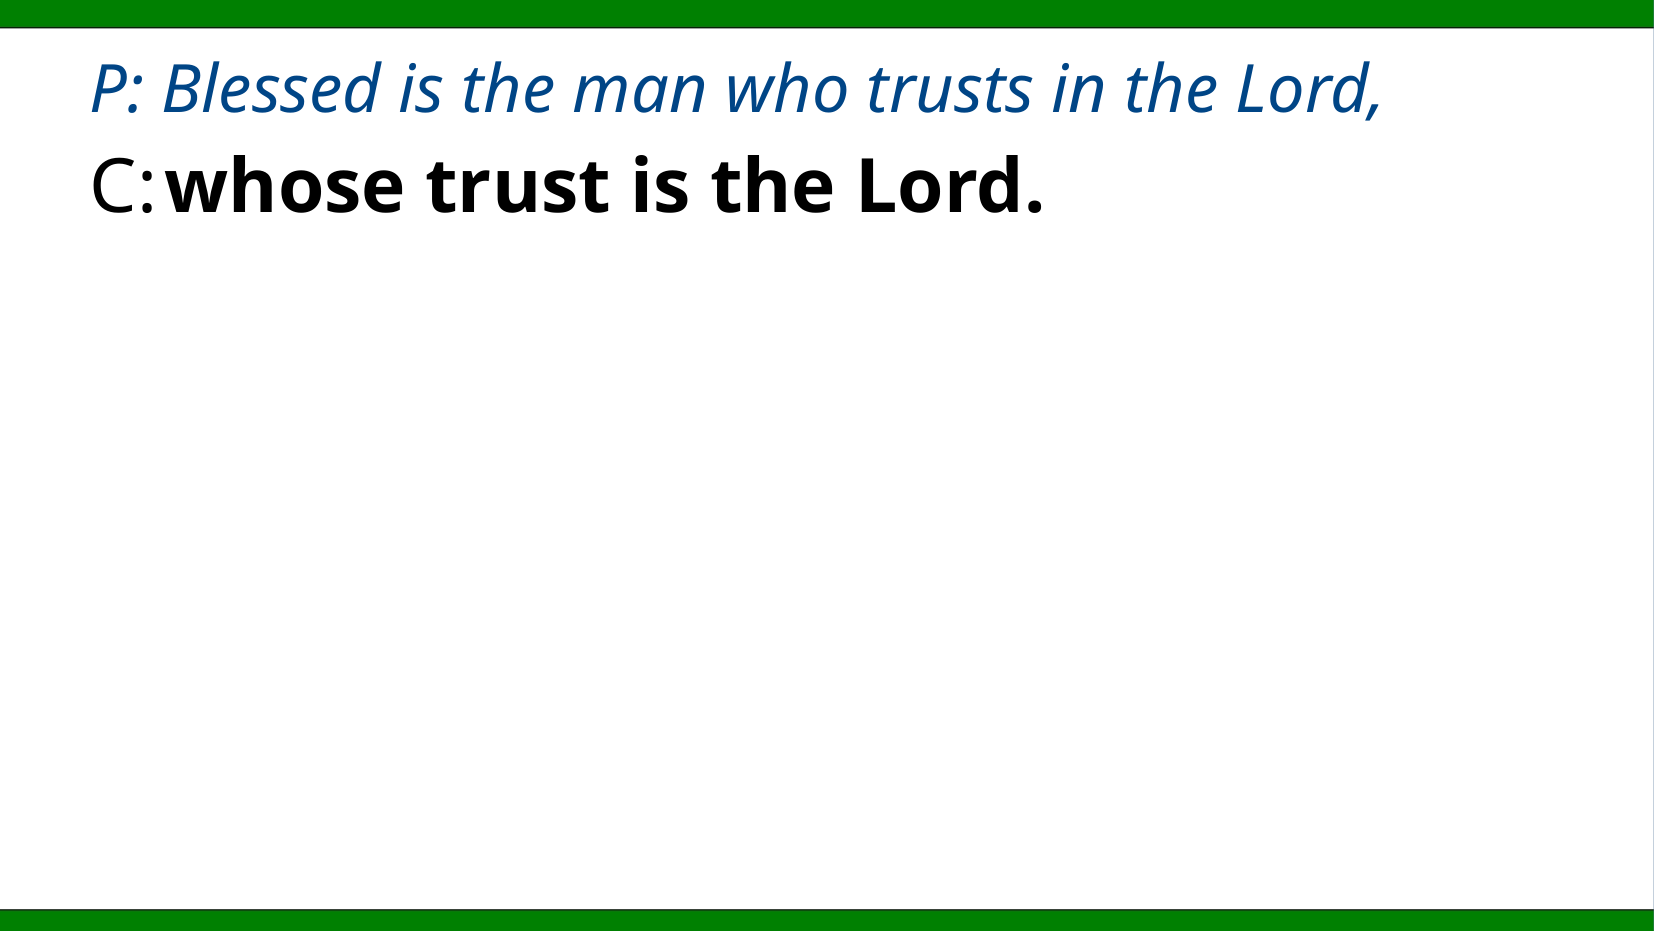

P: 	Blessed is the man who trusts in the Lord,
C:	whose trust is the Lord.